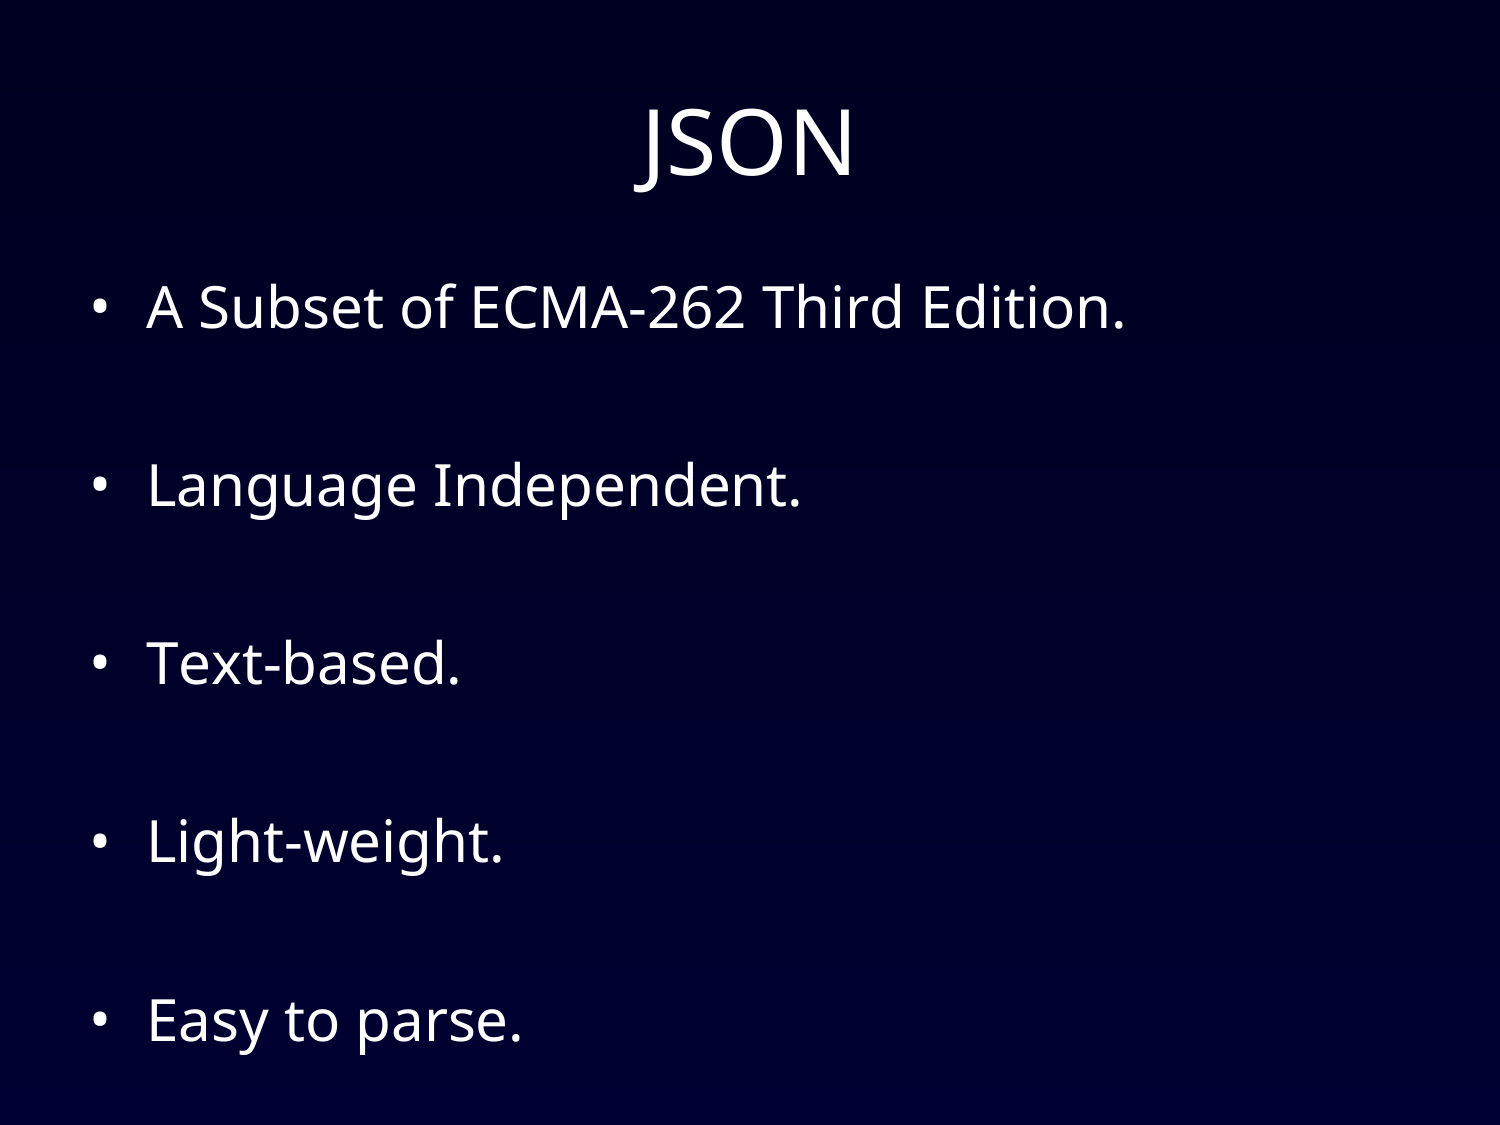

# JSON
A Subset of ECMA-262 Third Edition.
Language Independent.
Text-based.
Light-weight.
Easy to parse.